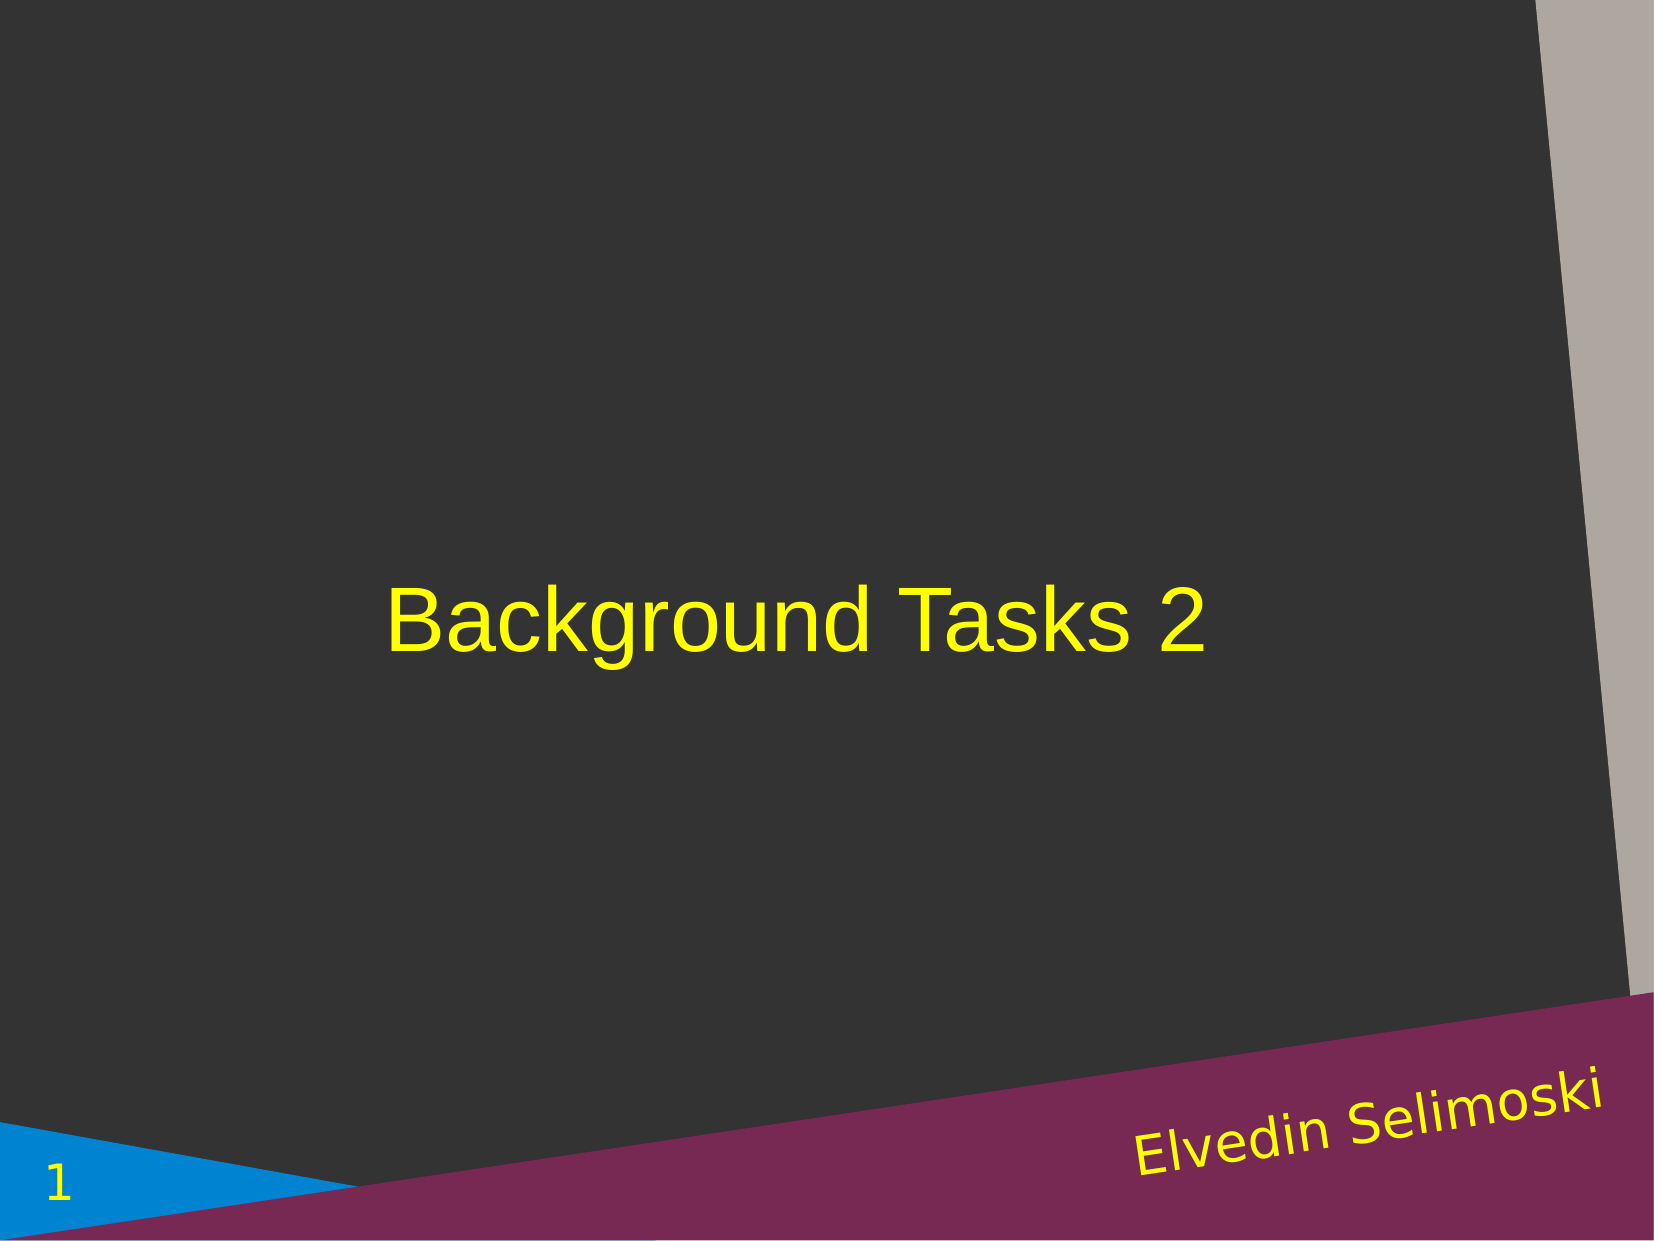

# Background Tasks 2
Elvedin Selimoski
1